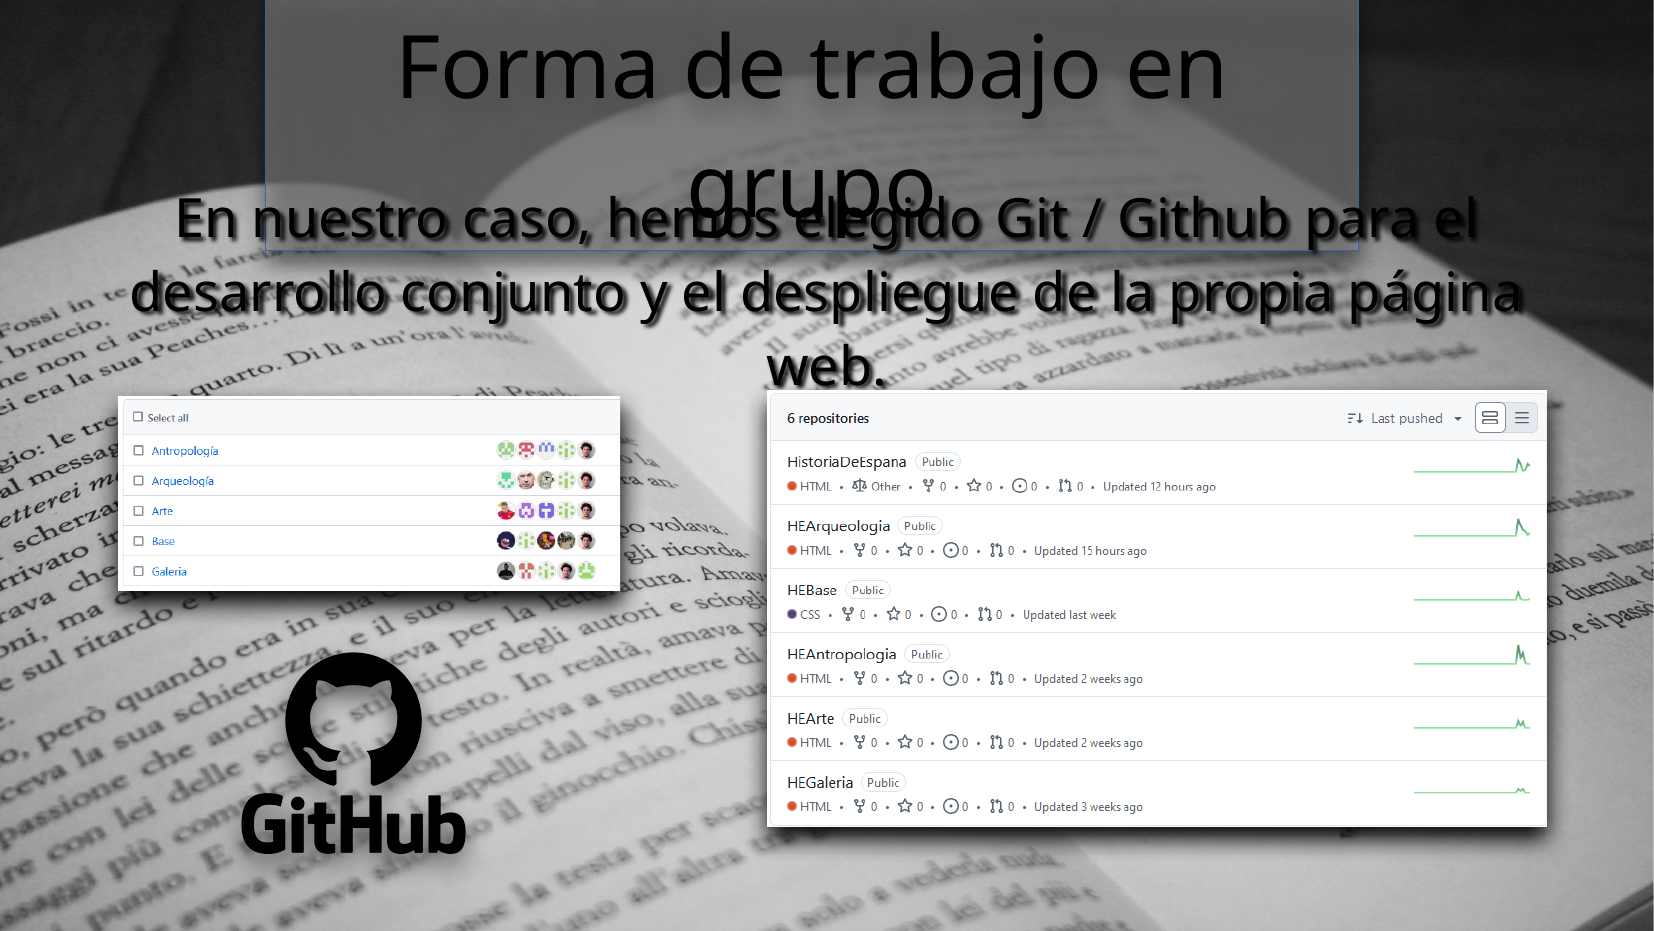

Forma de trabajo en grupo
En nuestro caso, hemos elegido Git / Github para el desarrollo conjunto y el despliegue de la propia página web.